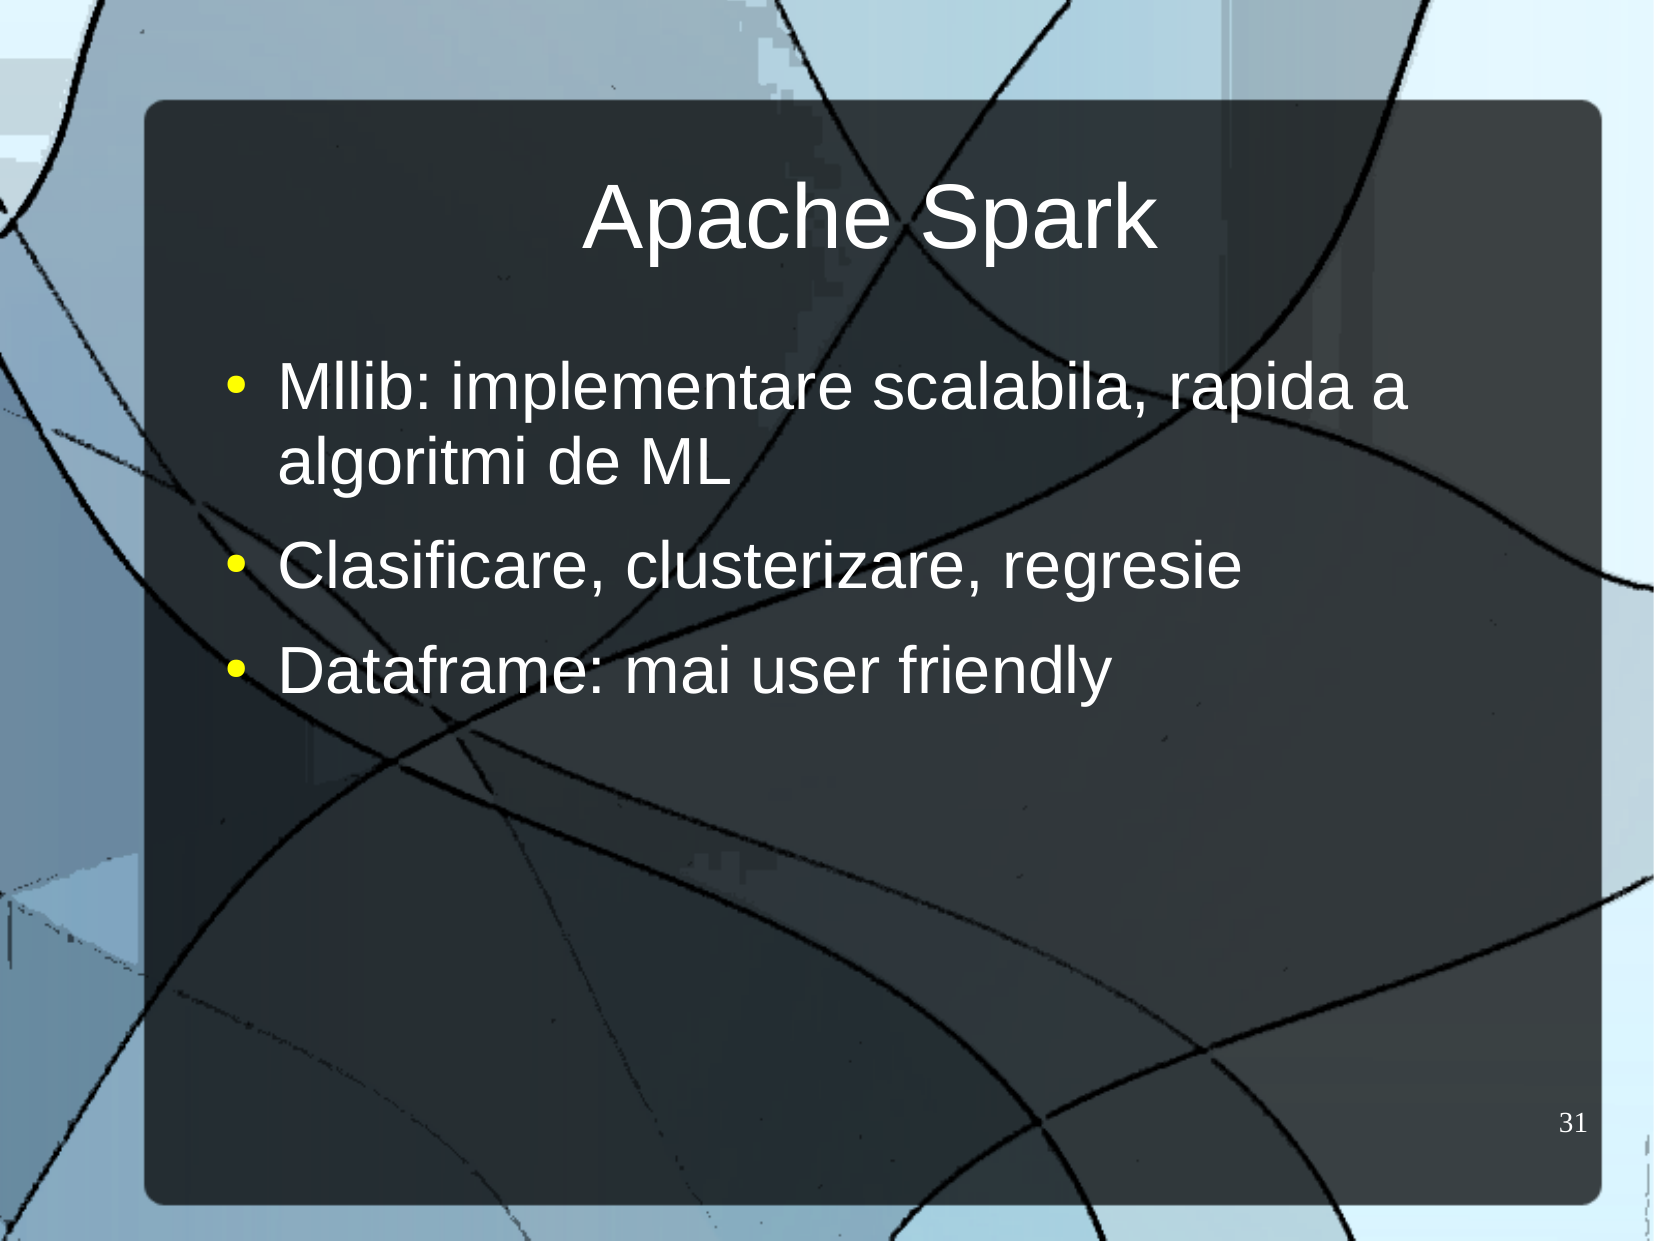

# Apache Spark
Mllib: implementare scalabila, rapida a algoritmi de ML
Clasificare, clusterizare, regresie
Dataframe: mai user friendly
31